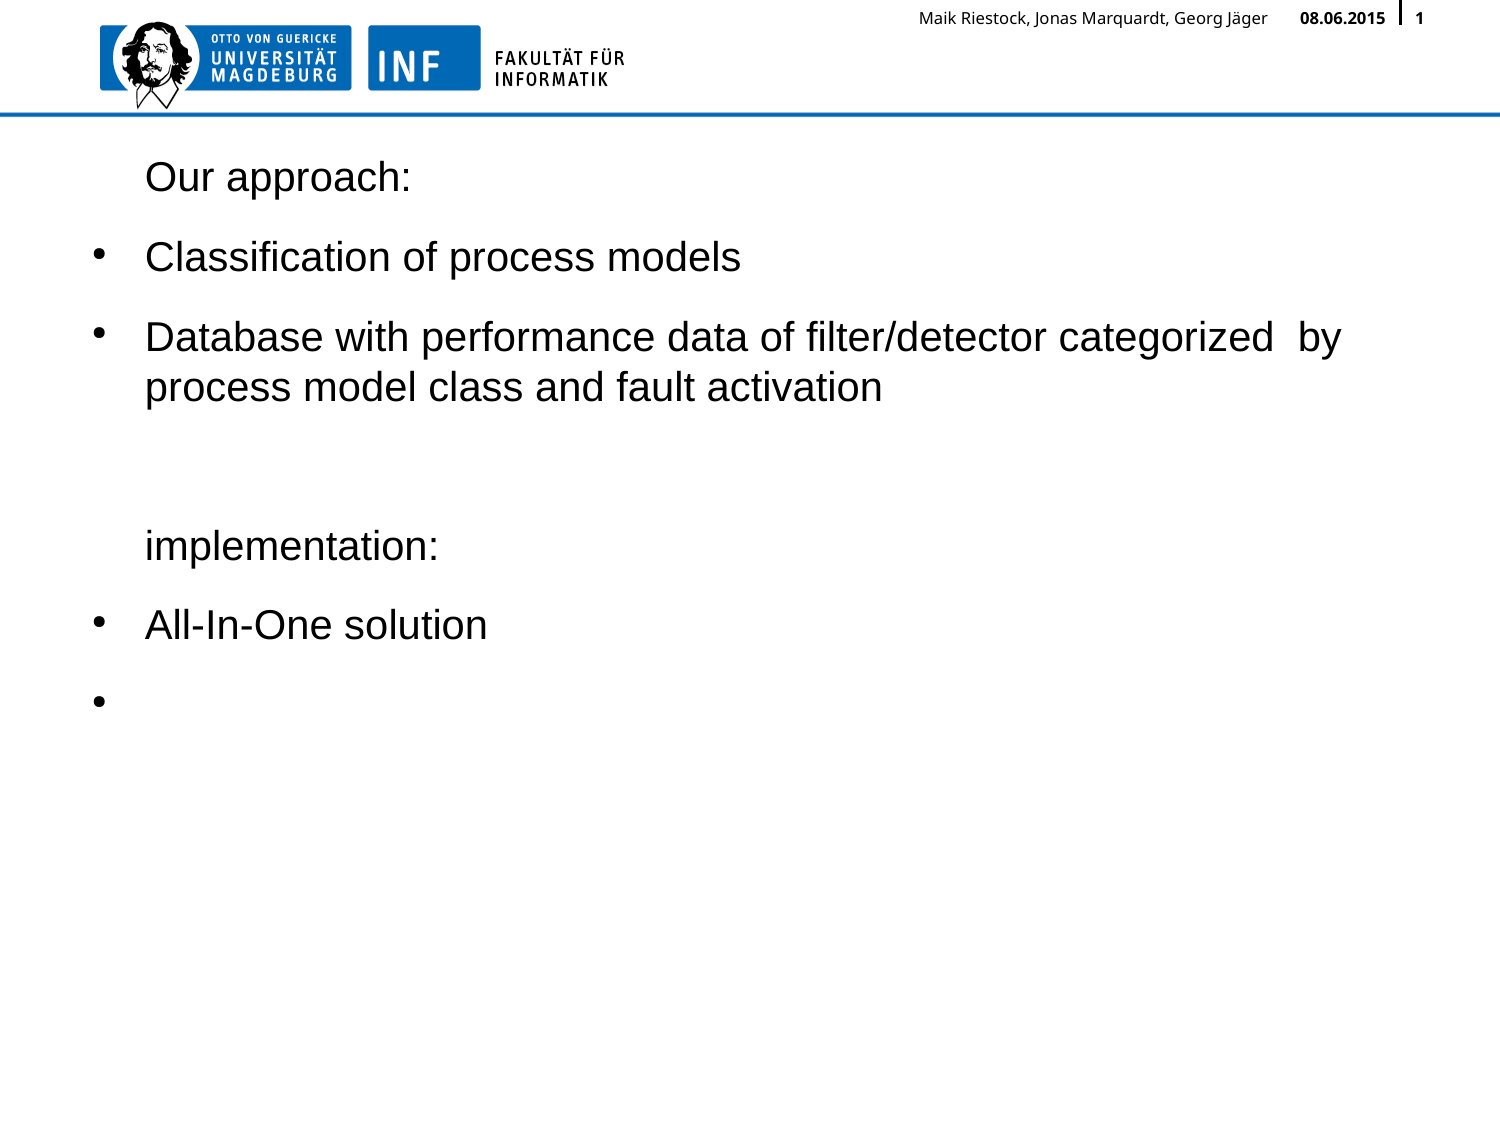

# Our approach:
Classification of process models
Database with performance data of filter/detector categorized by process model class and fault activation
implementation:
All-In-One solution